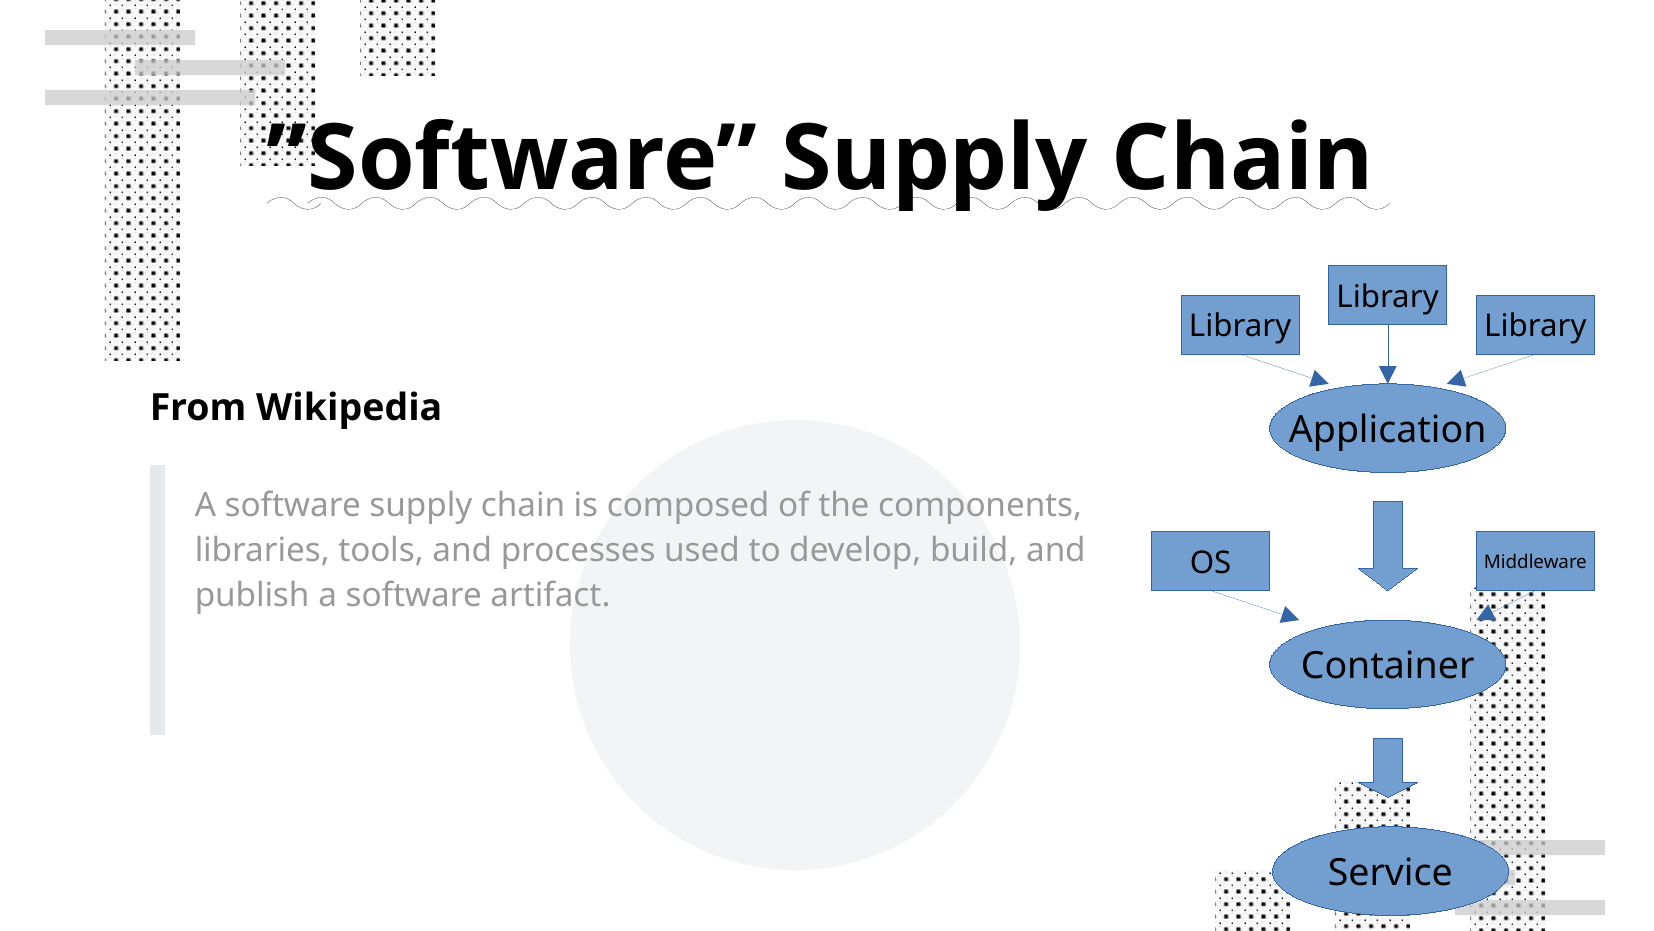

# ”Software” Supply Chain
Library
Library
Library
From Wikipedia
Application
A software supply chain is composed of the components, libraries, tools, and processes used to develop, build, and publish a software artifact.
OS
Middleware
Container
Service